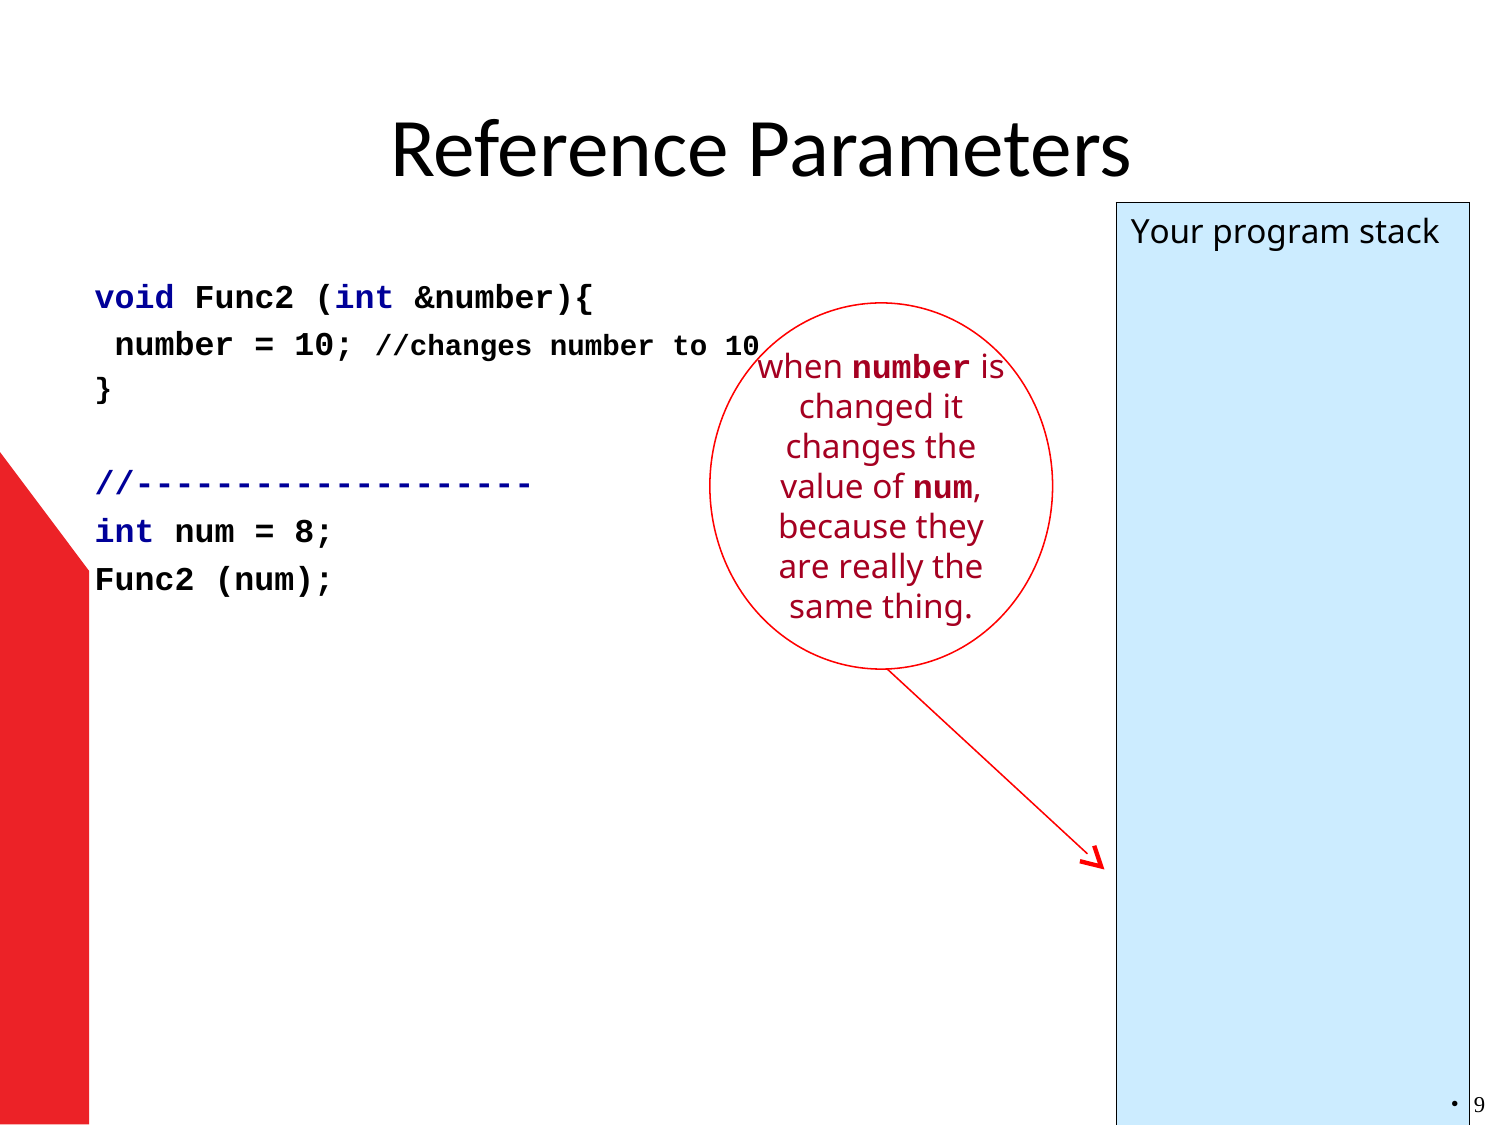

# Reference Parameters
| | | Your program stack |
| --- | --- | --- |
| | | |
| | | |
| | | |
| | | |
| | | |
| | | |
| | | |
| | | |
| | | |
| | | |
| | | Data for Func2 |
| number | num | 10 |
void Func2 (int &number){
 number = 10; //changes number to 10
}
//--------------------
int num = 8;
Func2 (num);
when number is changed it changes the value of num, because they are really the same thing.